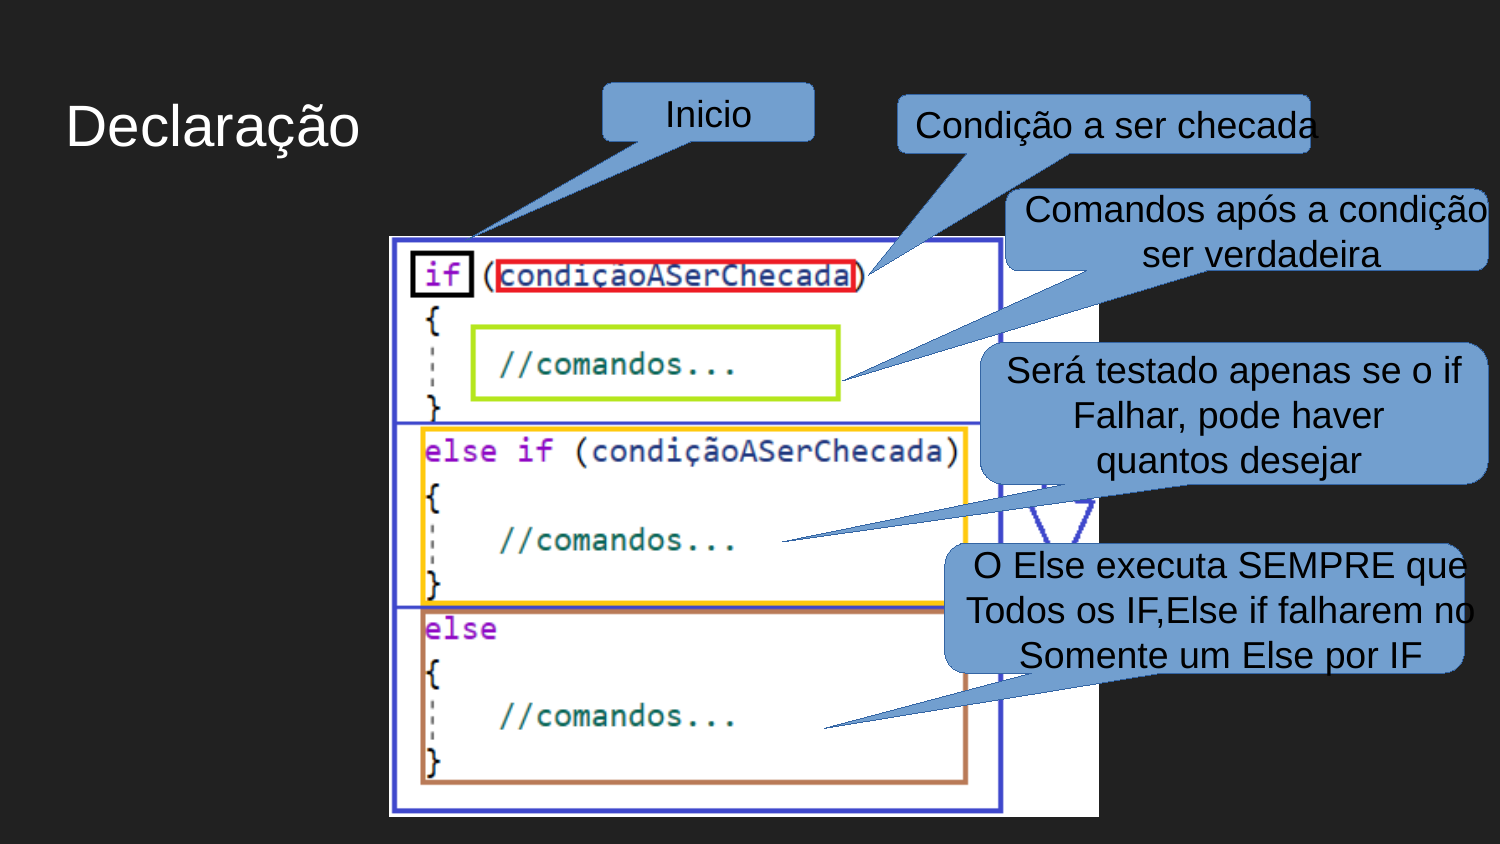

Declaração
Inicio
Condição a ser checada
Comandos após a condição
 ser verdadeira
Será testado apenas se o if
Falhar, pode haver
quantos desejar
O Else executa SEMPRE que
Todos os IF,Else if falharem no
Somente um Else por IF